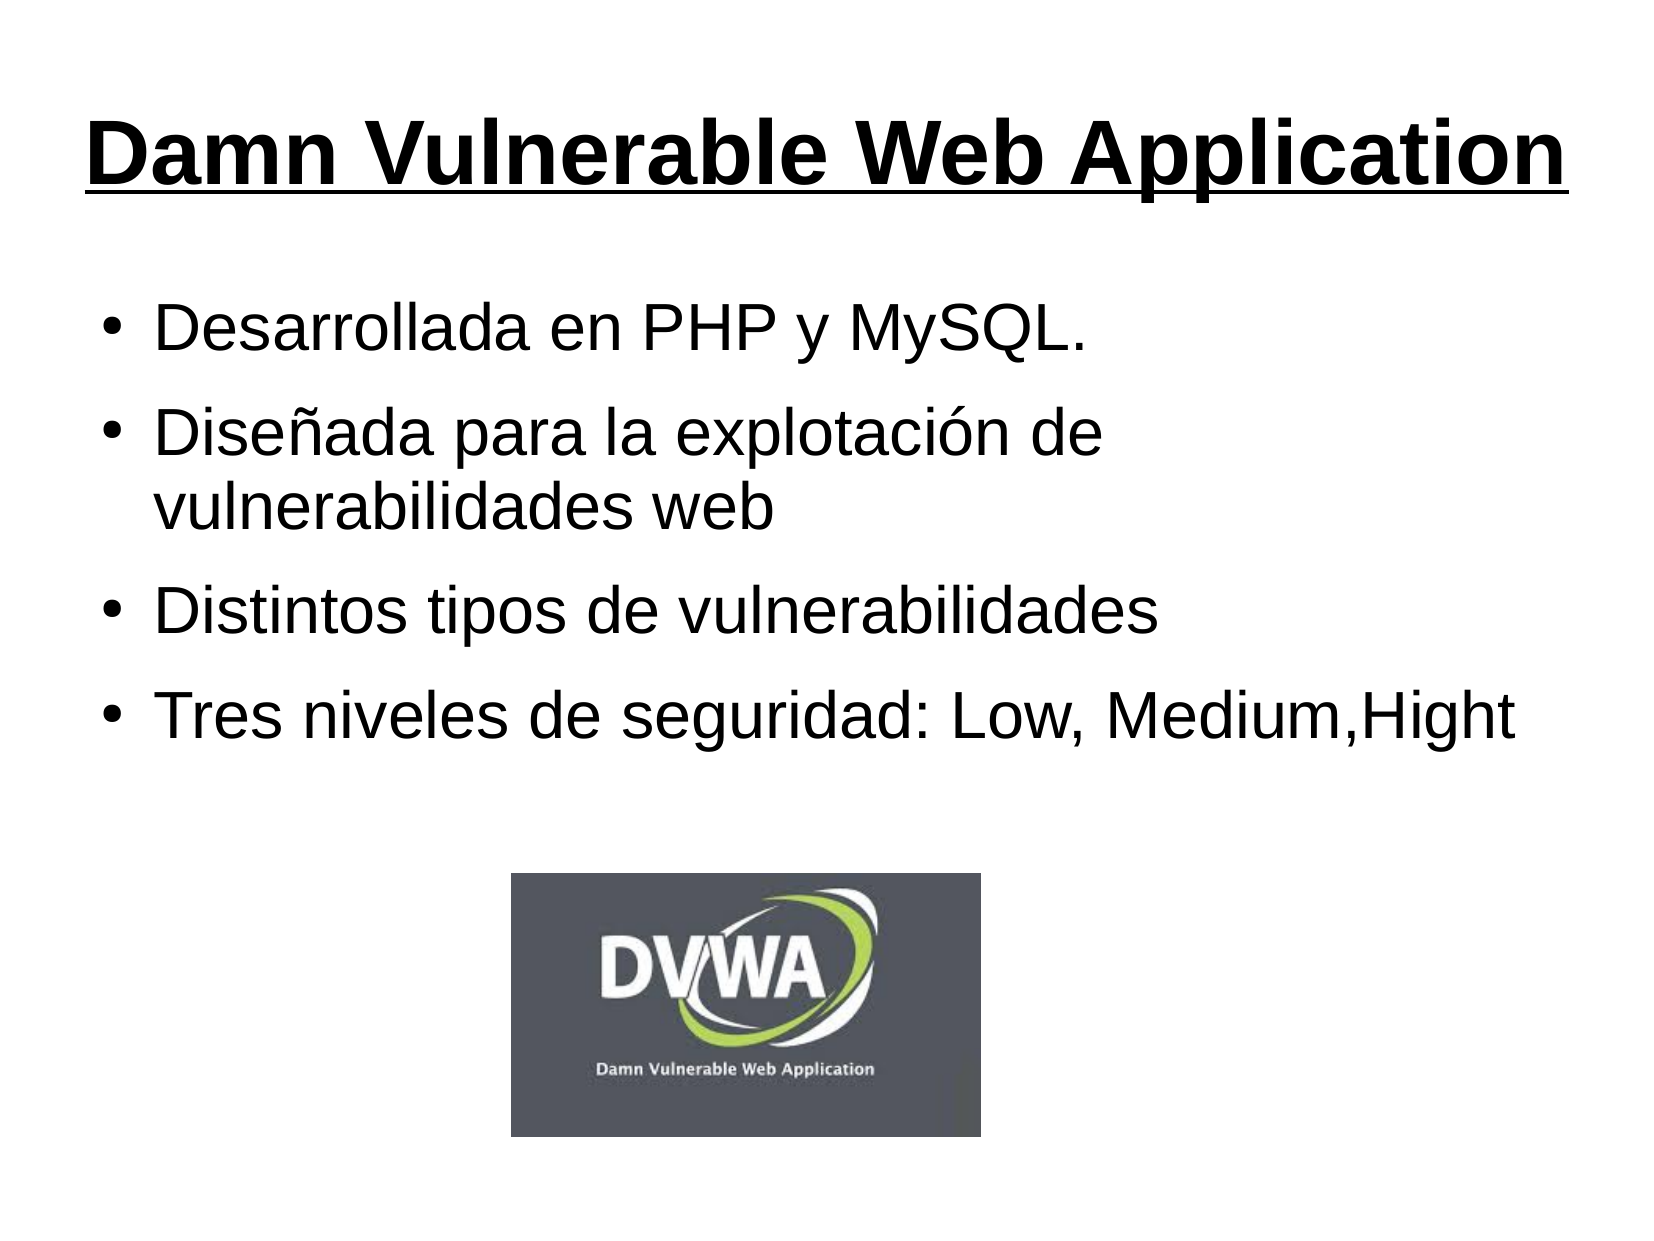

# Damn Vulnerable Web Application
Desarrollada en PHP y MySQL.
Diseñada para la explotación de vulnerabilidades web
Distintos tipos de vulnerabilidades
Tres niveles de seguridad: Low, Medium,Hight